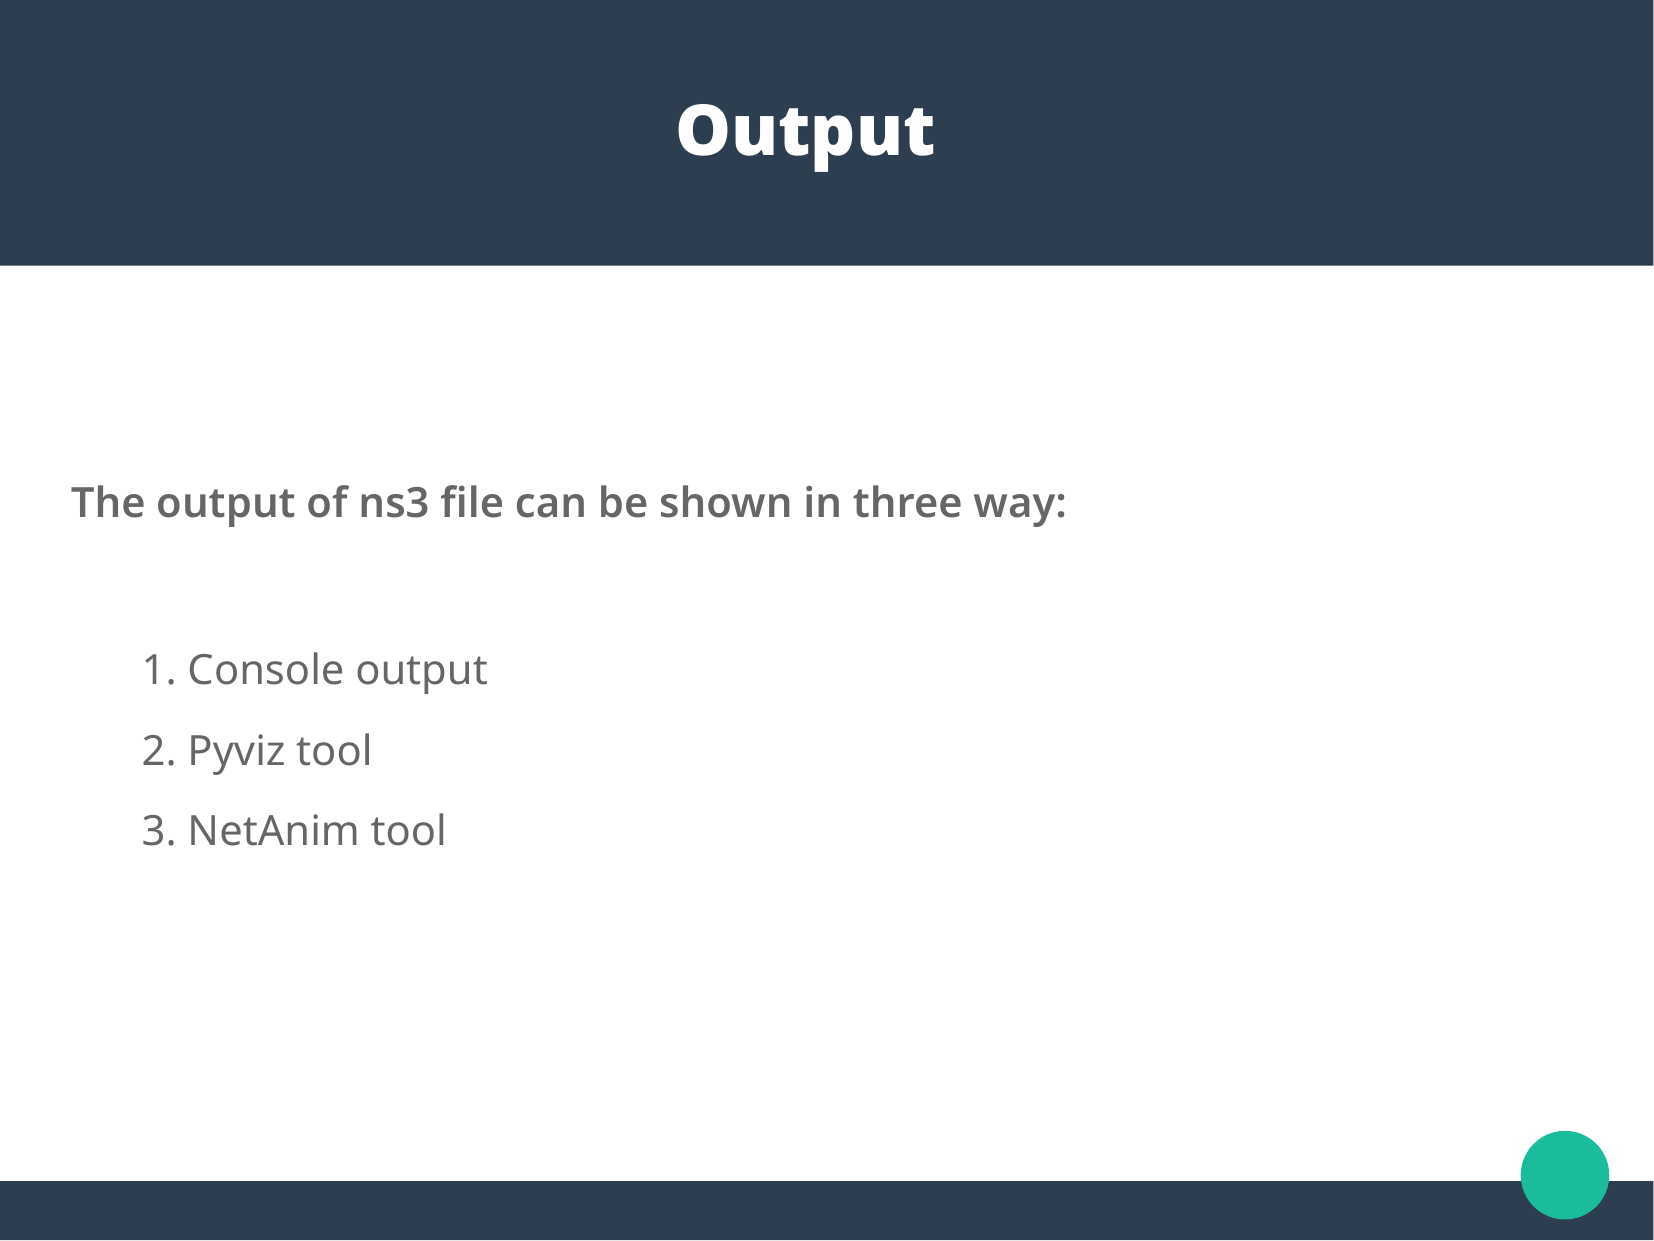

# Output
The output of ns3 file can be shown in three way:
1. Console output
2. Pyviz tool
3. NetAnim tool